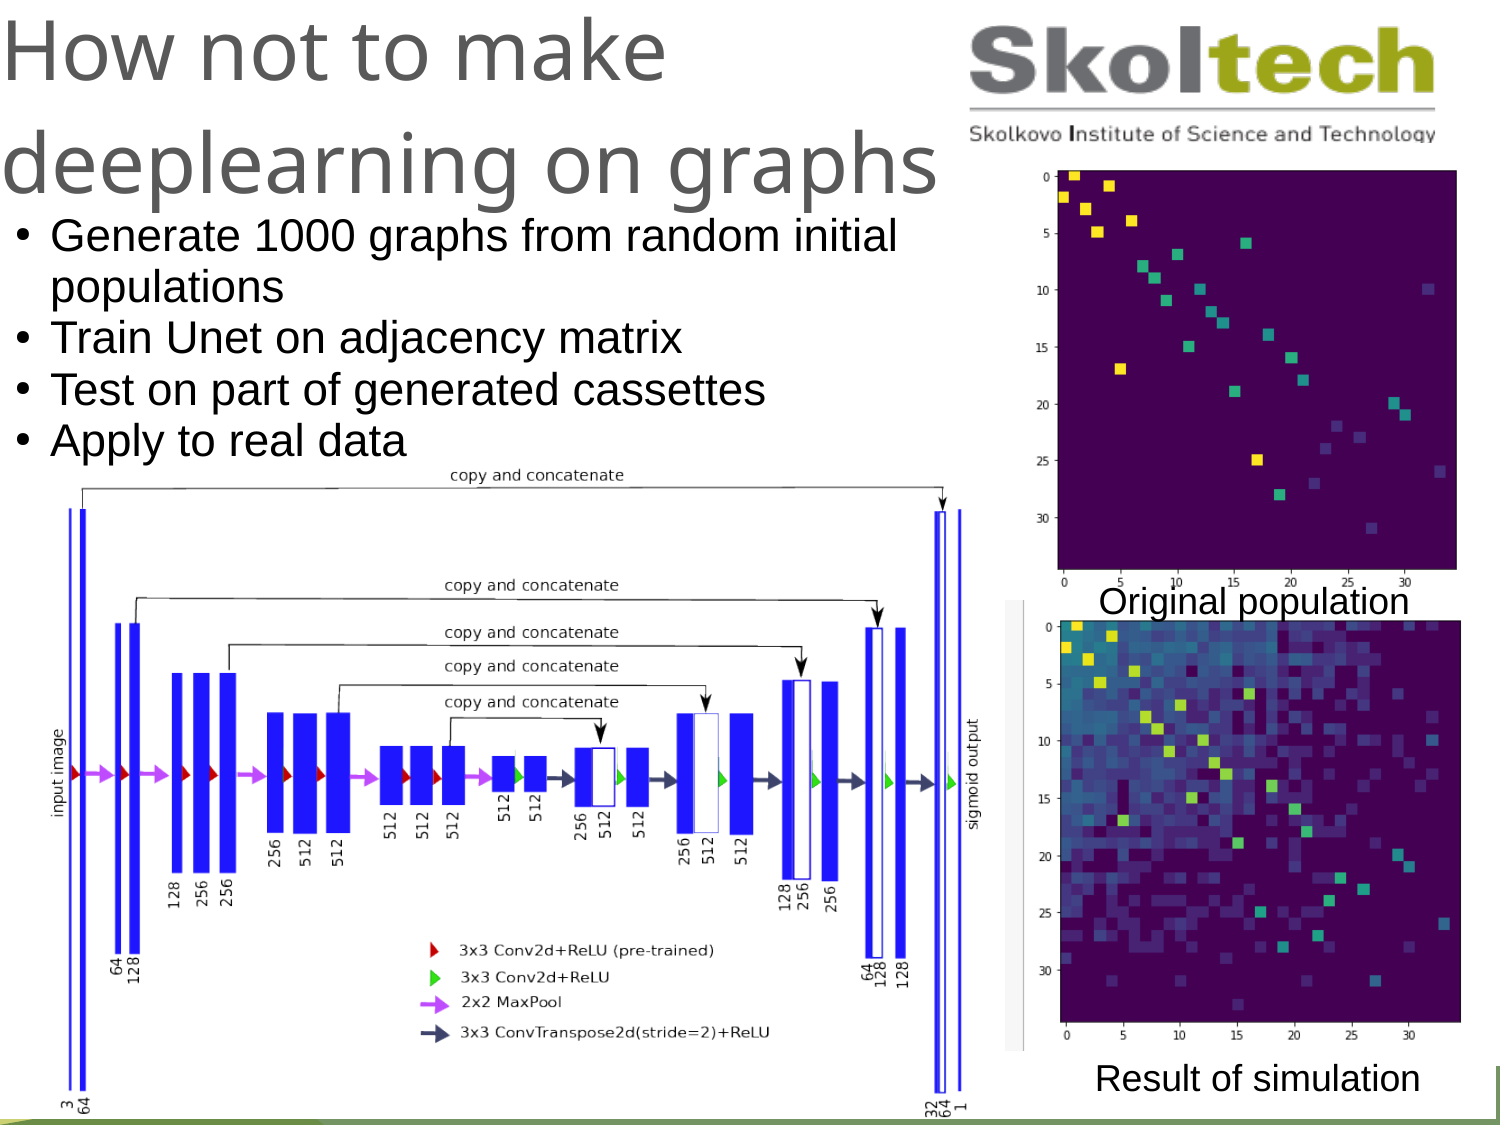

How not to make deeplearning on graphs
Generate 1000 graphs from random initial populations
Train Unet on adjacency matrix
Test on part of generated cassettes
Apply to real data
Original population
Result of simulation